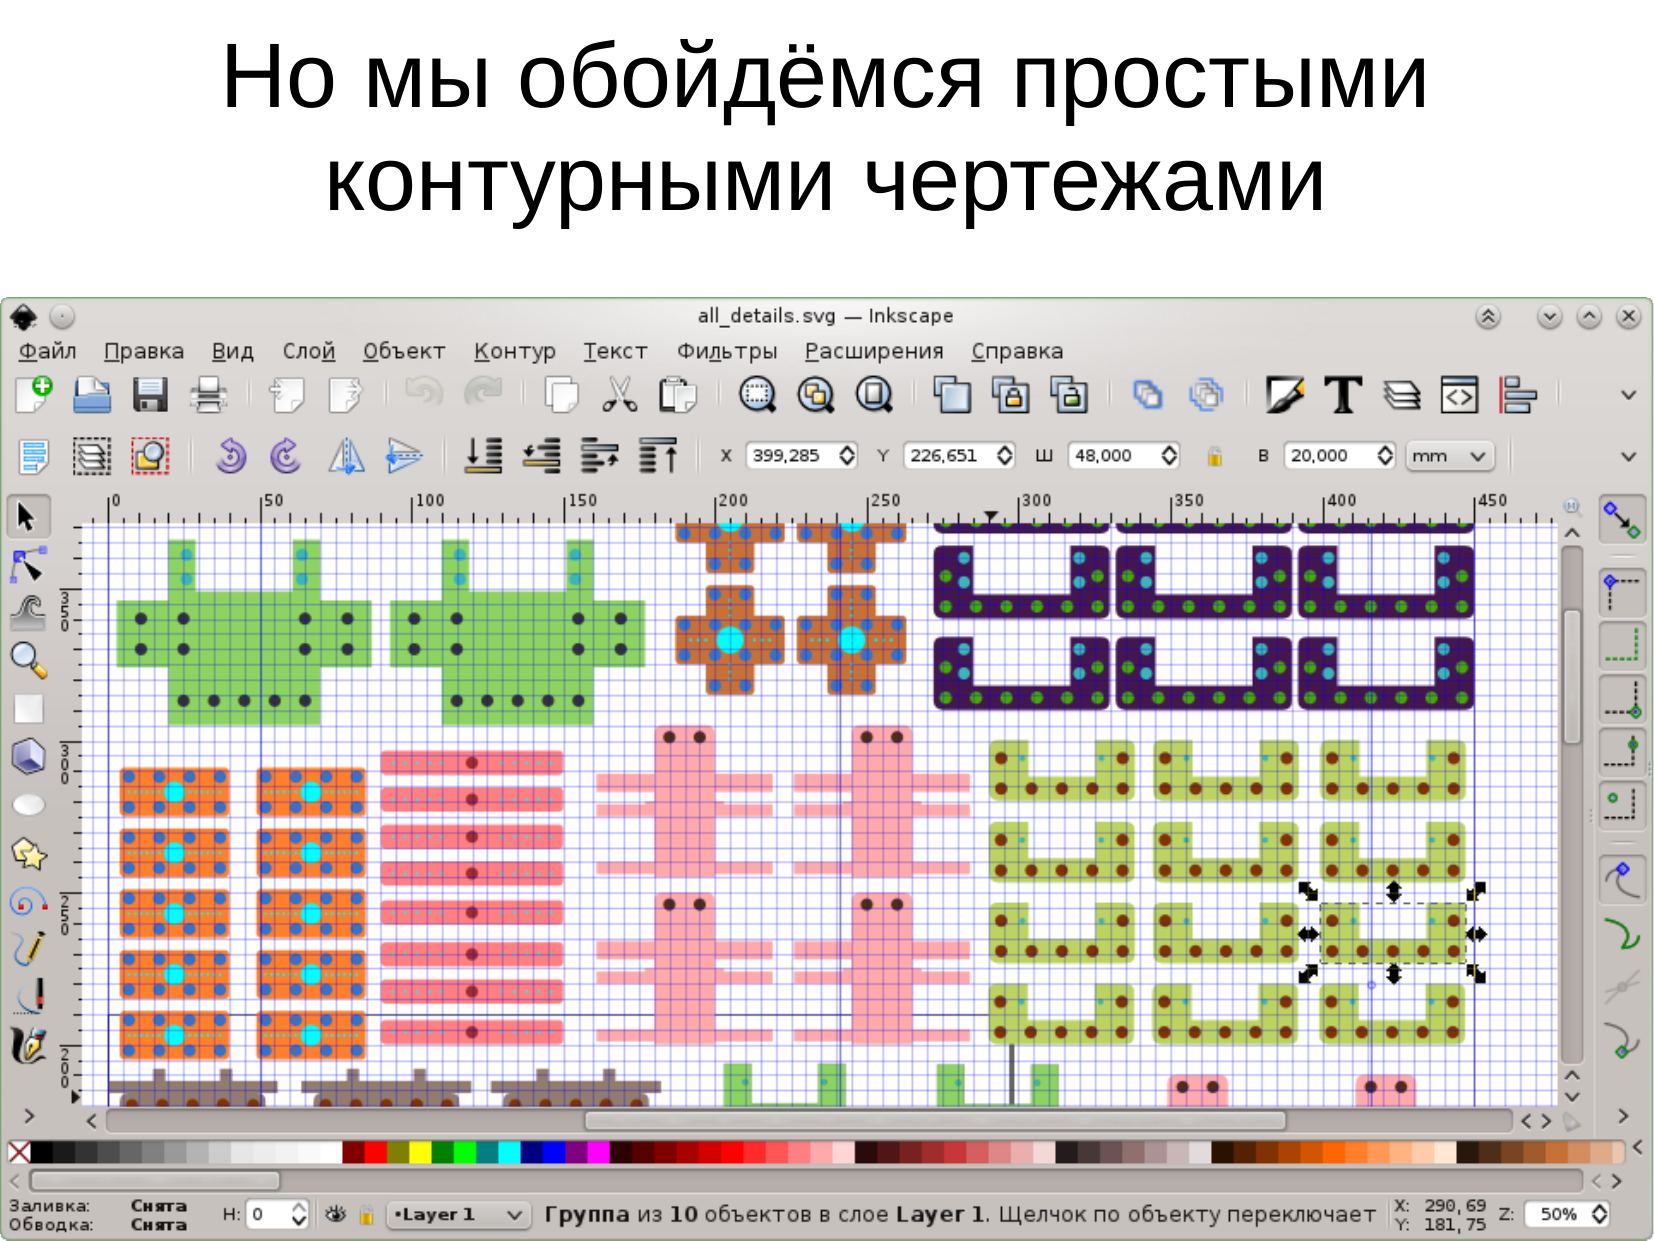

# Но мы обойдёмся простыми контурными чертежами